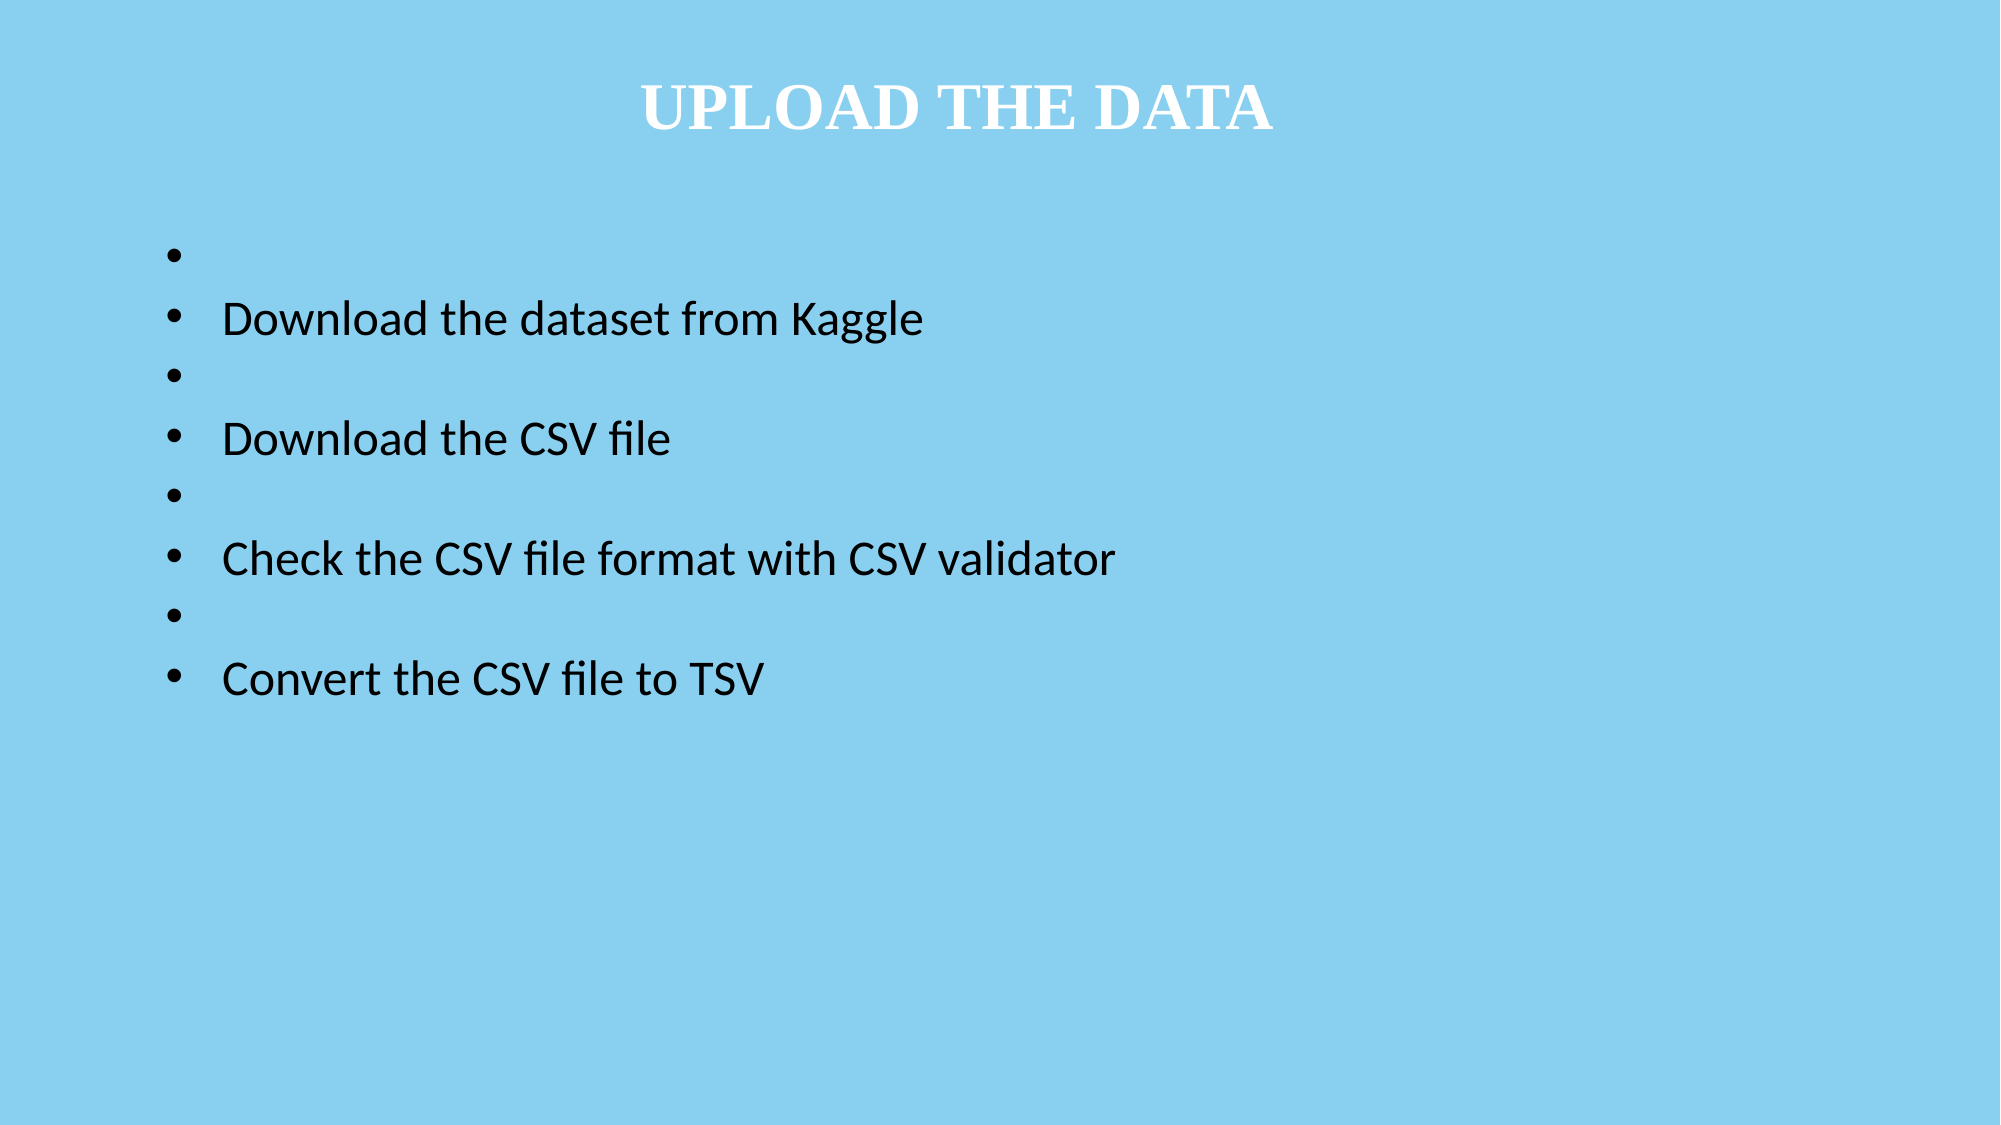

UPLOAD THE DATA
Download the dataset from Kaggle
Download the CSV file
Check the CSV file format with CSV validator
Convert the CSV file to TSV